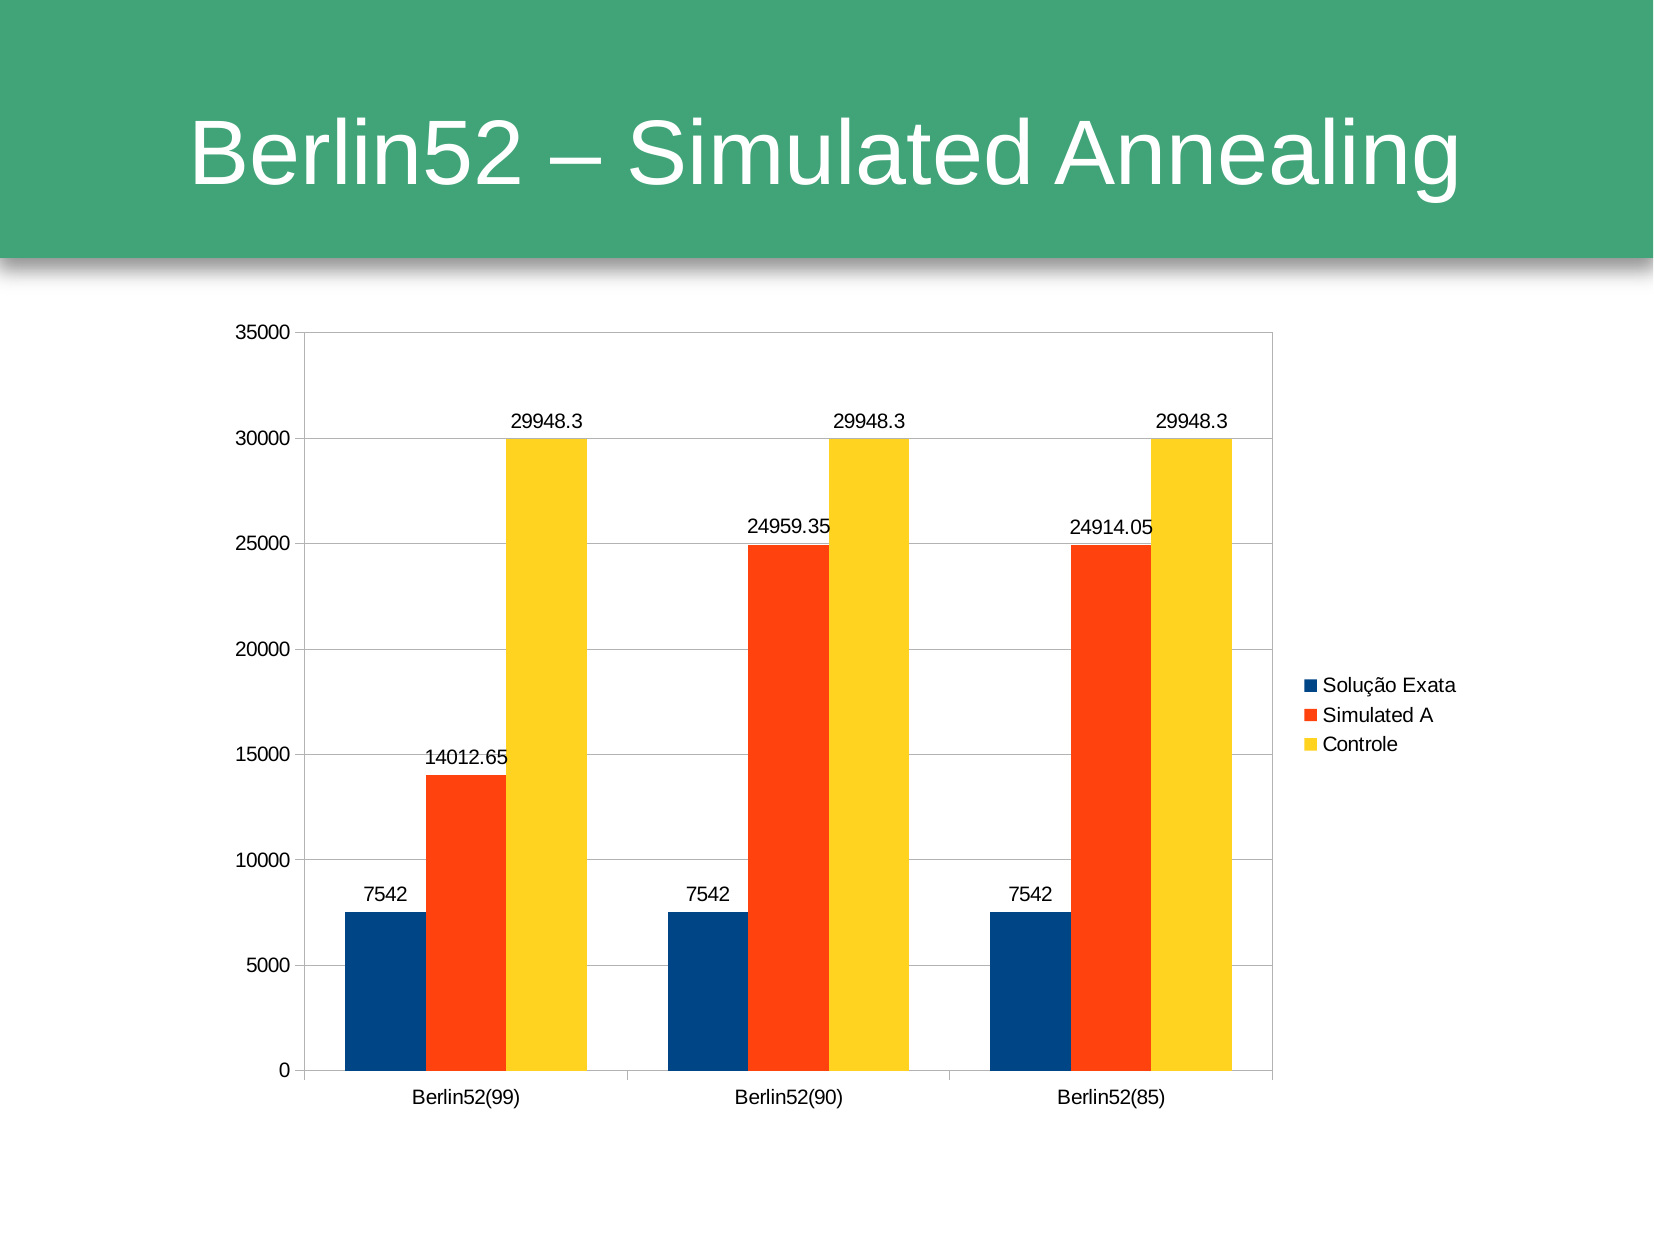

# Berlin52 – Simulated Annealing
### Chart
| Category | Solução Exata | Simulated A | Controle |
|---|---|---|---|
| Berlin52(99) | 7542.0 | 14012.65 | 29948.3 |
| Berlin52(90) | 7542.0 | 24959.35 | 29948.3 |
| Berlin52(85) | 7542.0 | 24914.05 | 29948.3 |